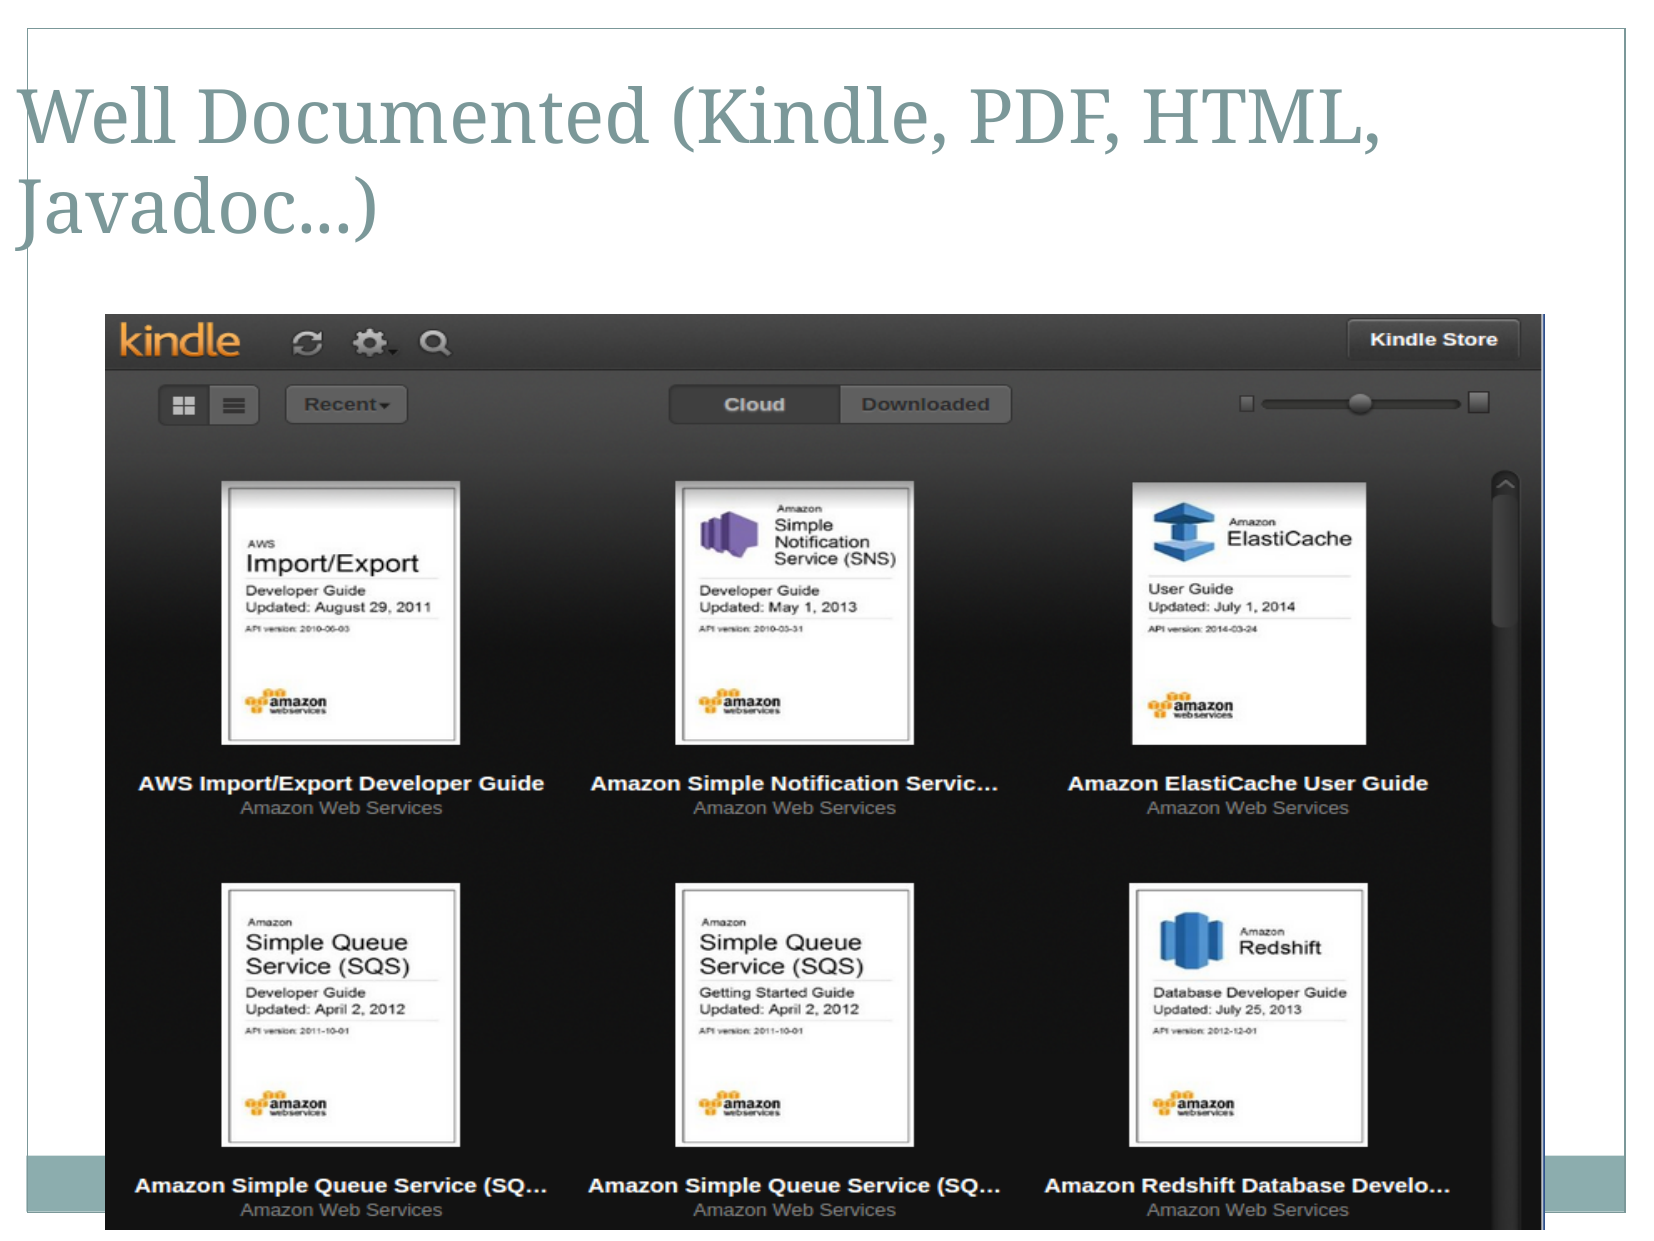

# Well Documented (Kindle, PDF, HTML, Javadoc...)